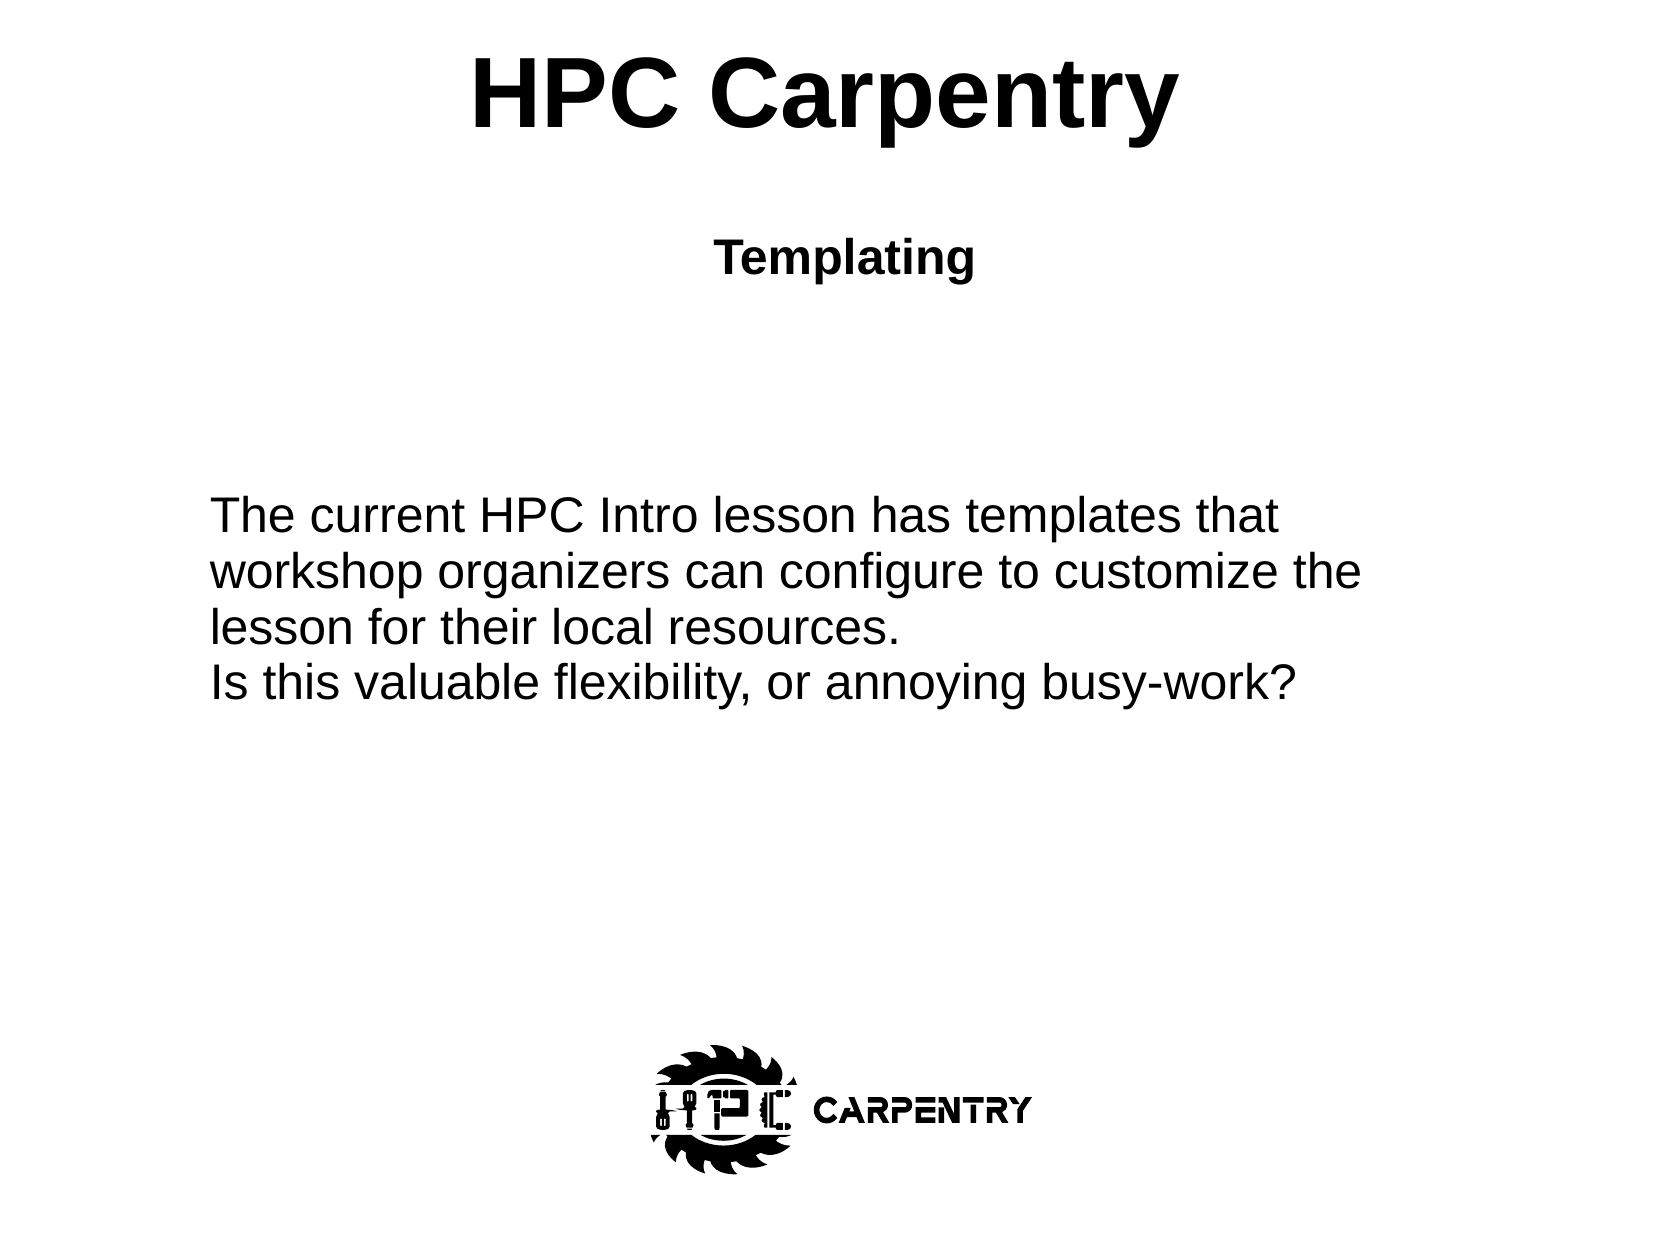

HPC Carpentry
Templating
The current HPC Intro lesson has templates that workshop organizers can configure to customize the lesson for their local resources.
Is this valuable flexibility, or annoying busy-work?